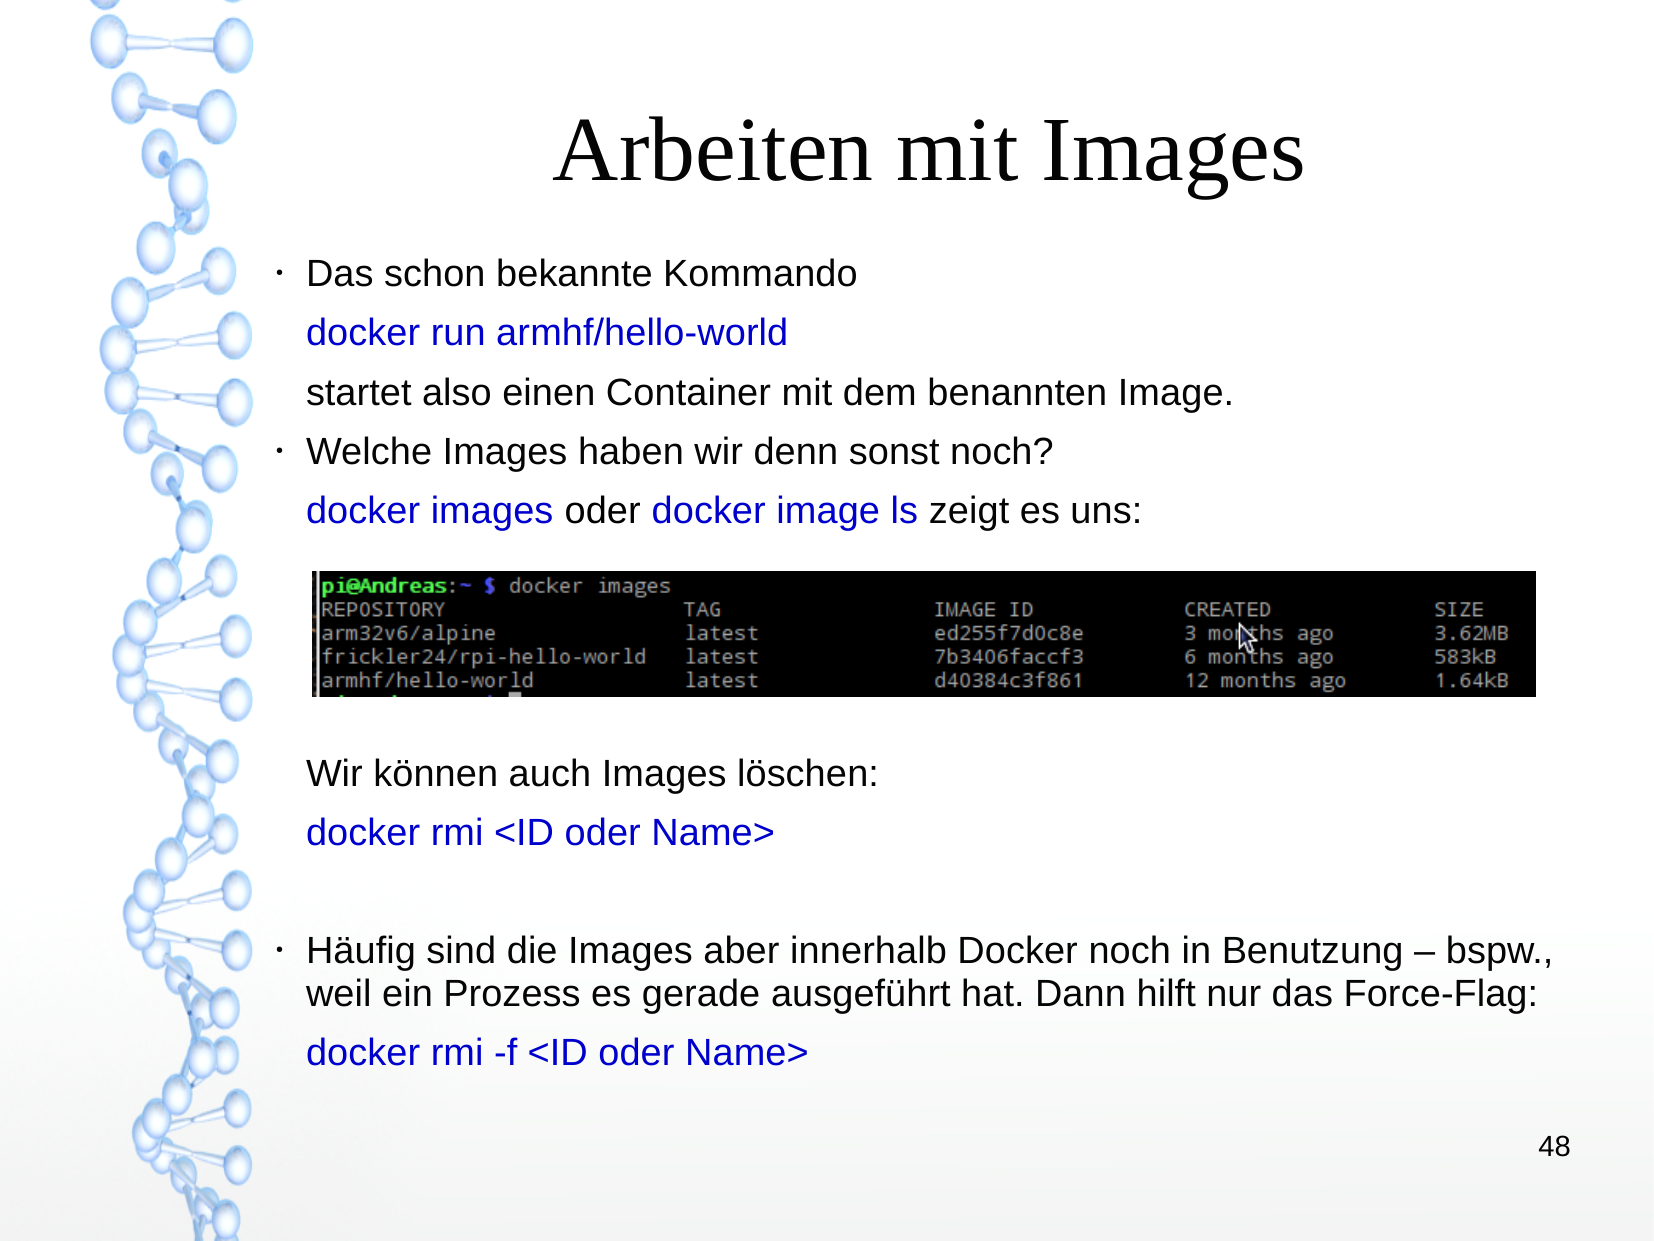

# Arbeiten mit Images
Das schon bekannte Kommando
docker run armhf/hello-world
startet also einen Container mit dem benannten Image.
Welche Images haben wir denn sonst noch?
docker images oder docker image ls zeigt es uns:
Wir können auch Images löschen:
docker rmi <ID oder Name>
Häufig sind die Images aber innerhalb Docker noch in Benutzung – bspw., weil ein Prozess es gerade ausgeführt hat. Dann hilft nur das Force-Flag:
docker rmi -f <ID oder Name>
48